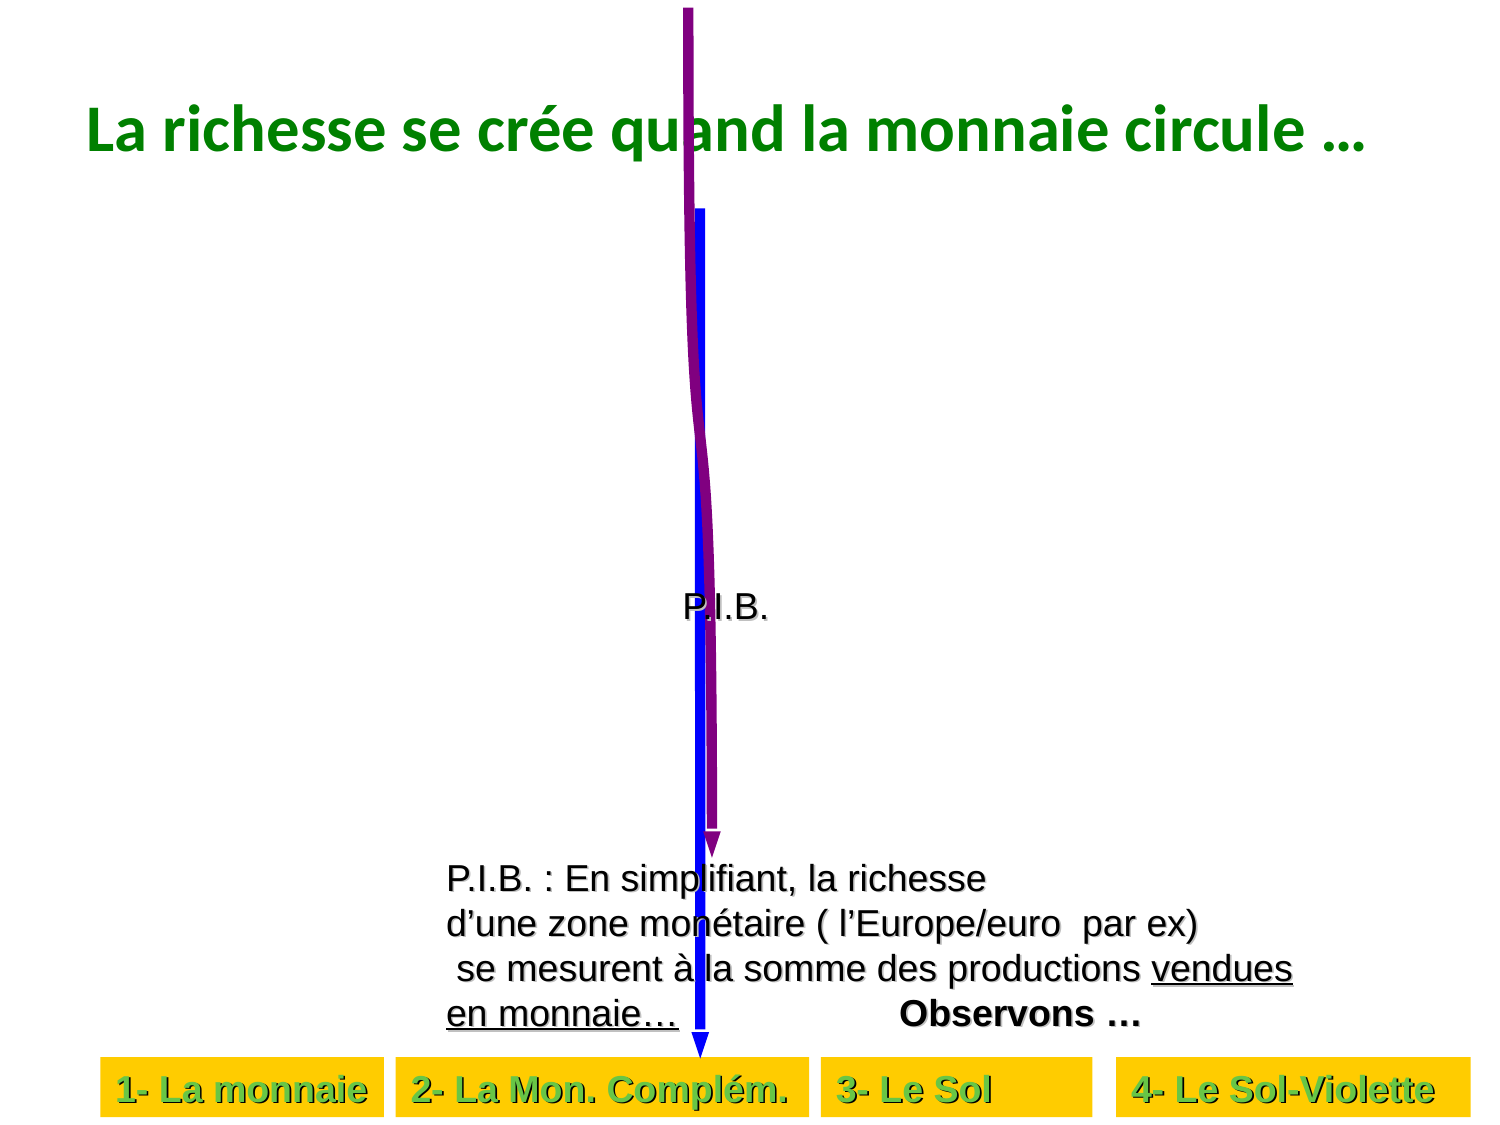

# La richesse se crée quand la monnaie circule …
P.I.B.
P.I.B. : En simplifiant, la richesse
d’une zone monétaire ( l’Europe/euro par ex)
 se mesurent à la somme des productions vendues
en monnaie… Observons …